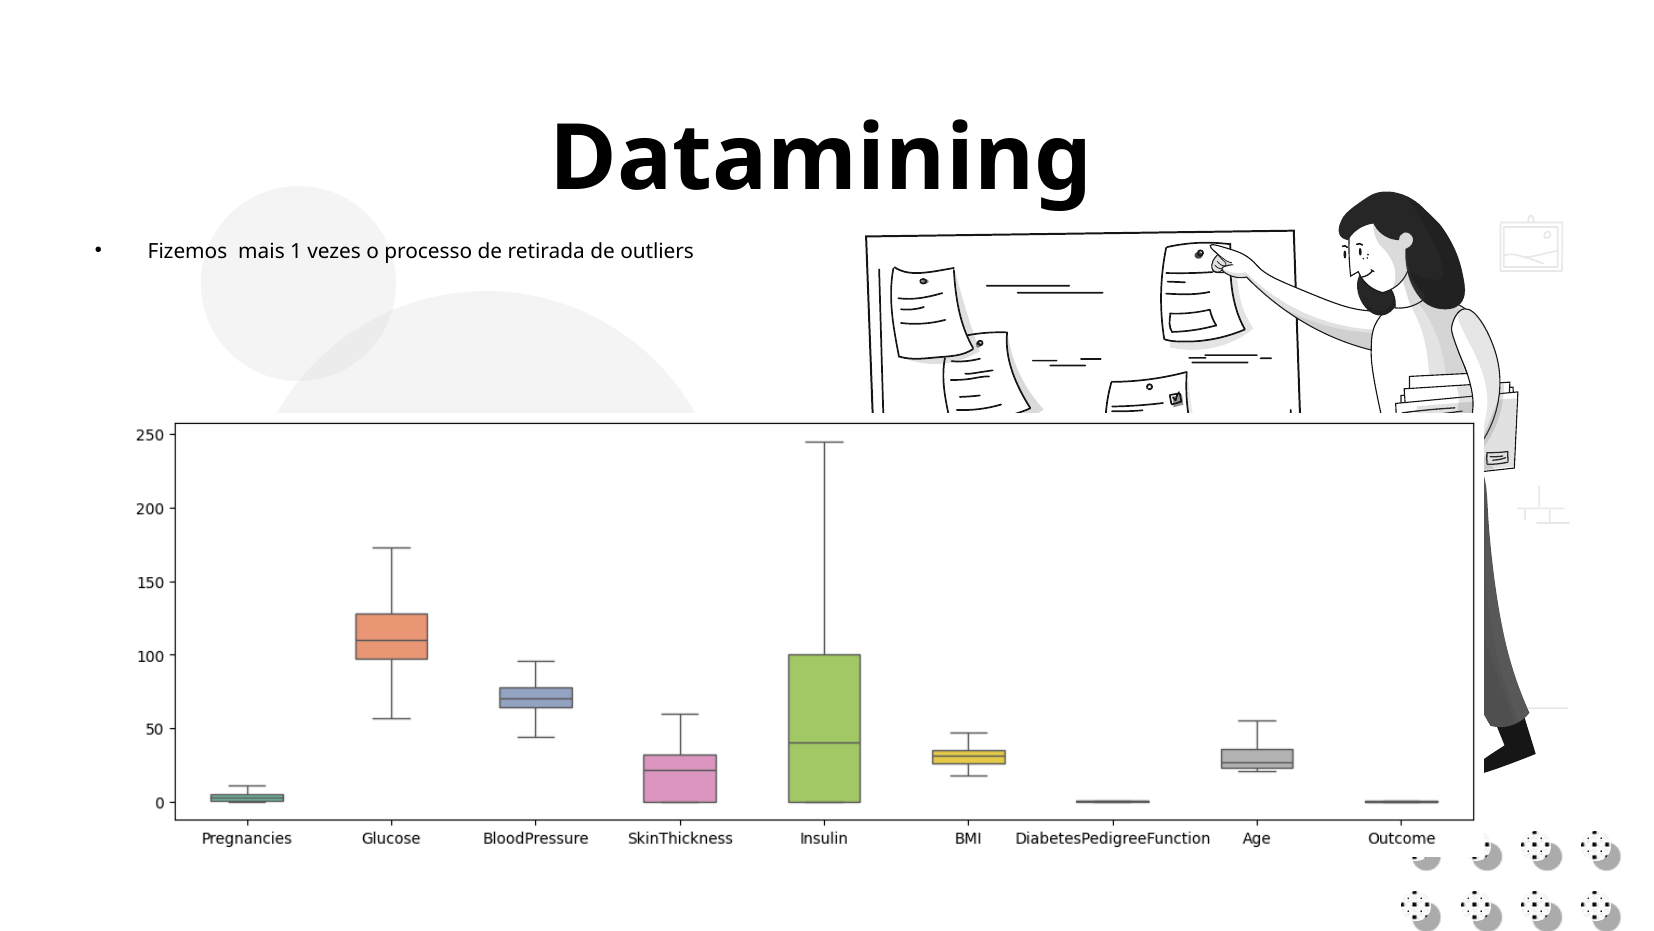

# Datamining
Fizemos mais 1 vezes o processo de retirada de outliers